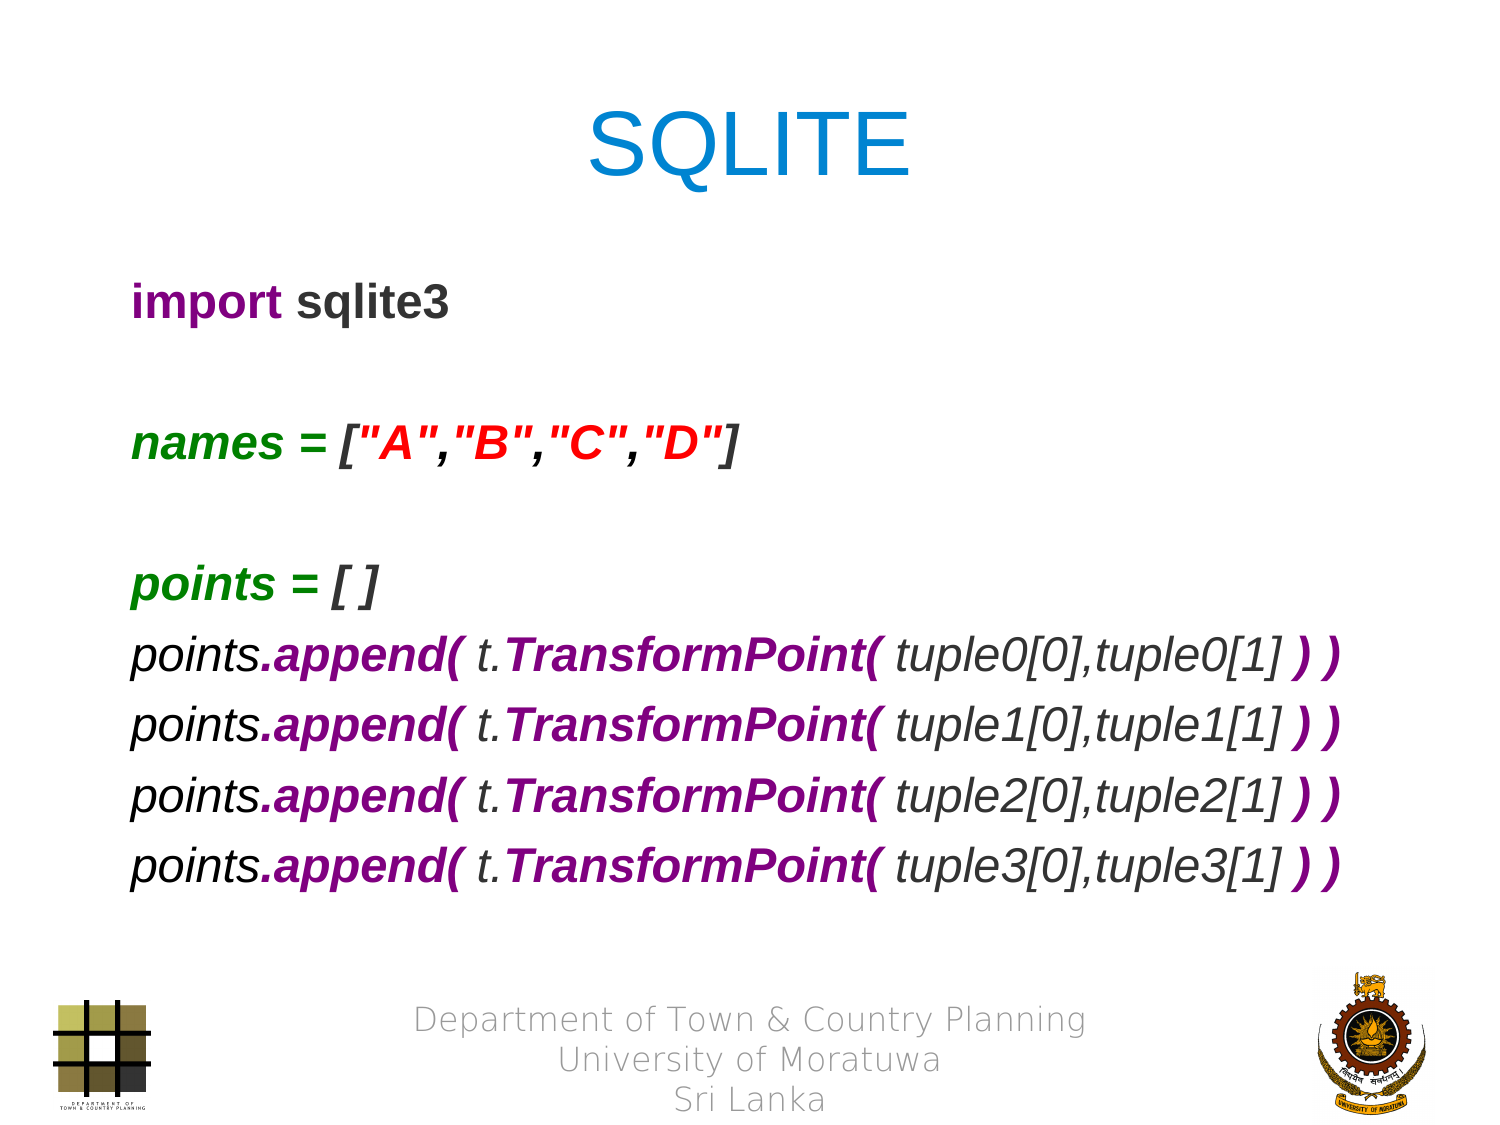

# SQLITE
import sqlite3
names = ["A","B","C","D"]
points = [ ]
points.append( t.TransformPoint( tuple0[0],tuple0[1] ) )
points.append( t.TransformPoint( tuple1[0],tuple1[1] ) )
points.append( t.TransformPoint( tuple2[0],tuple2[1] ) )
points.append( t.TransformPoint( tuple3[0],tuple3[1] ) )